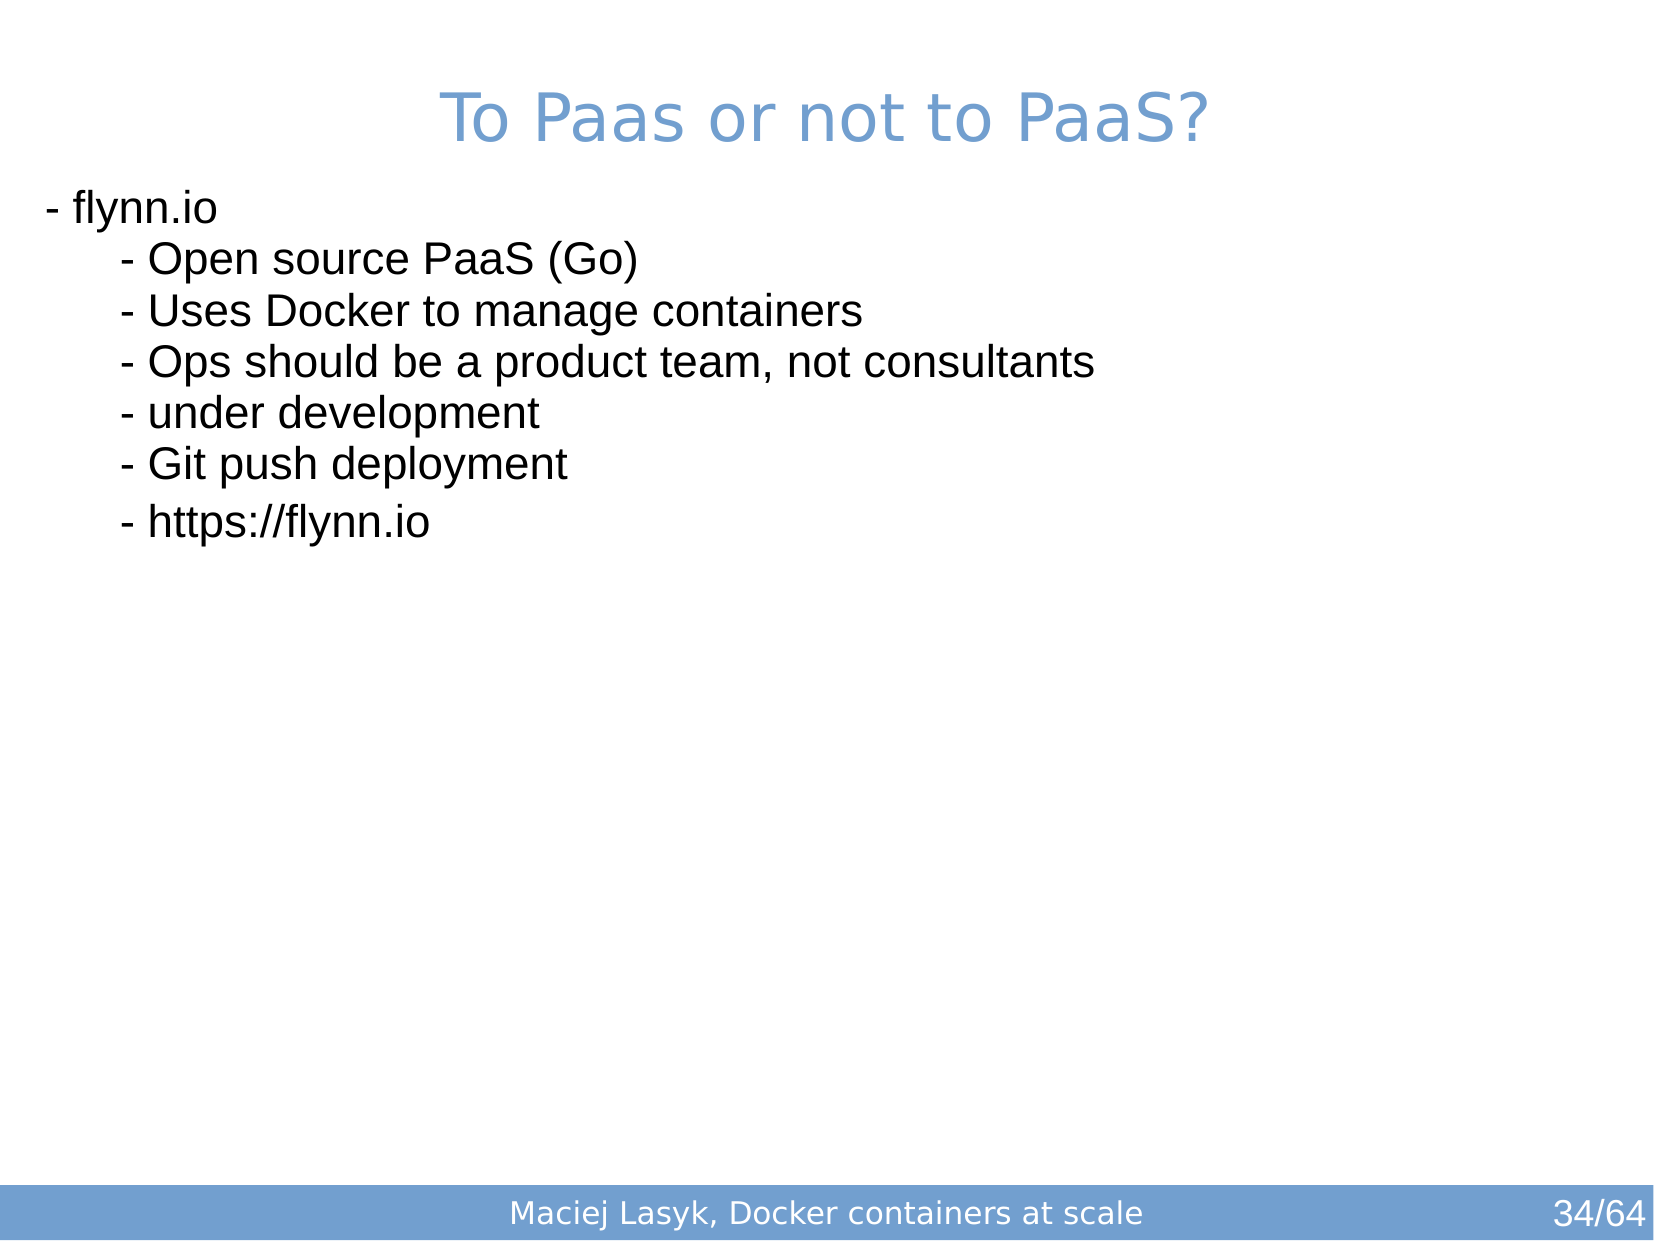

To Paas or not to PaaS?
- flynn.io
	- Open source PaaS (Go)
	- Uses Docker to manage containers
	- Ops should be a product team, not consultants
	- under development
	- Git push deployment
	- https://flynn.io
 34/64
Maciej Lasyk, Docker containers at scale